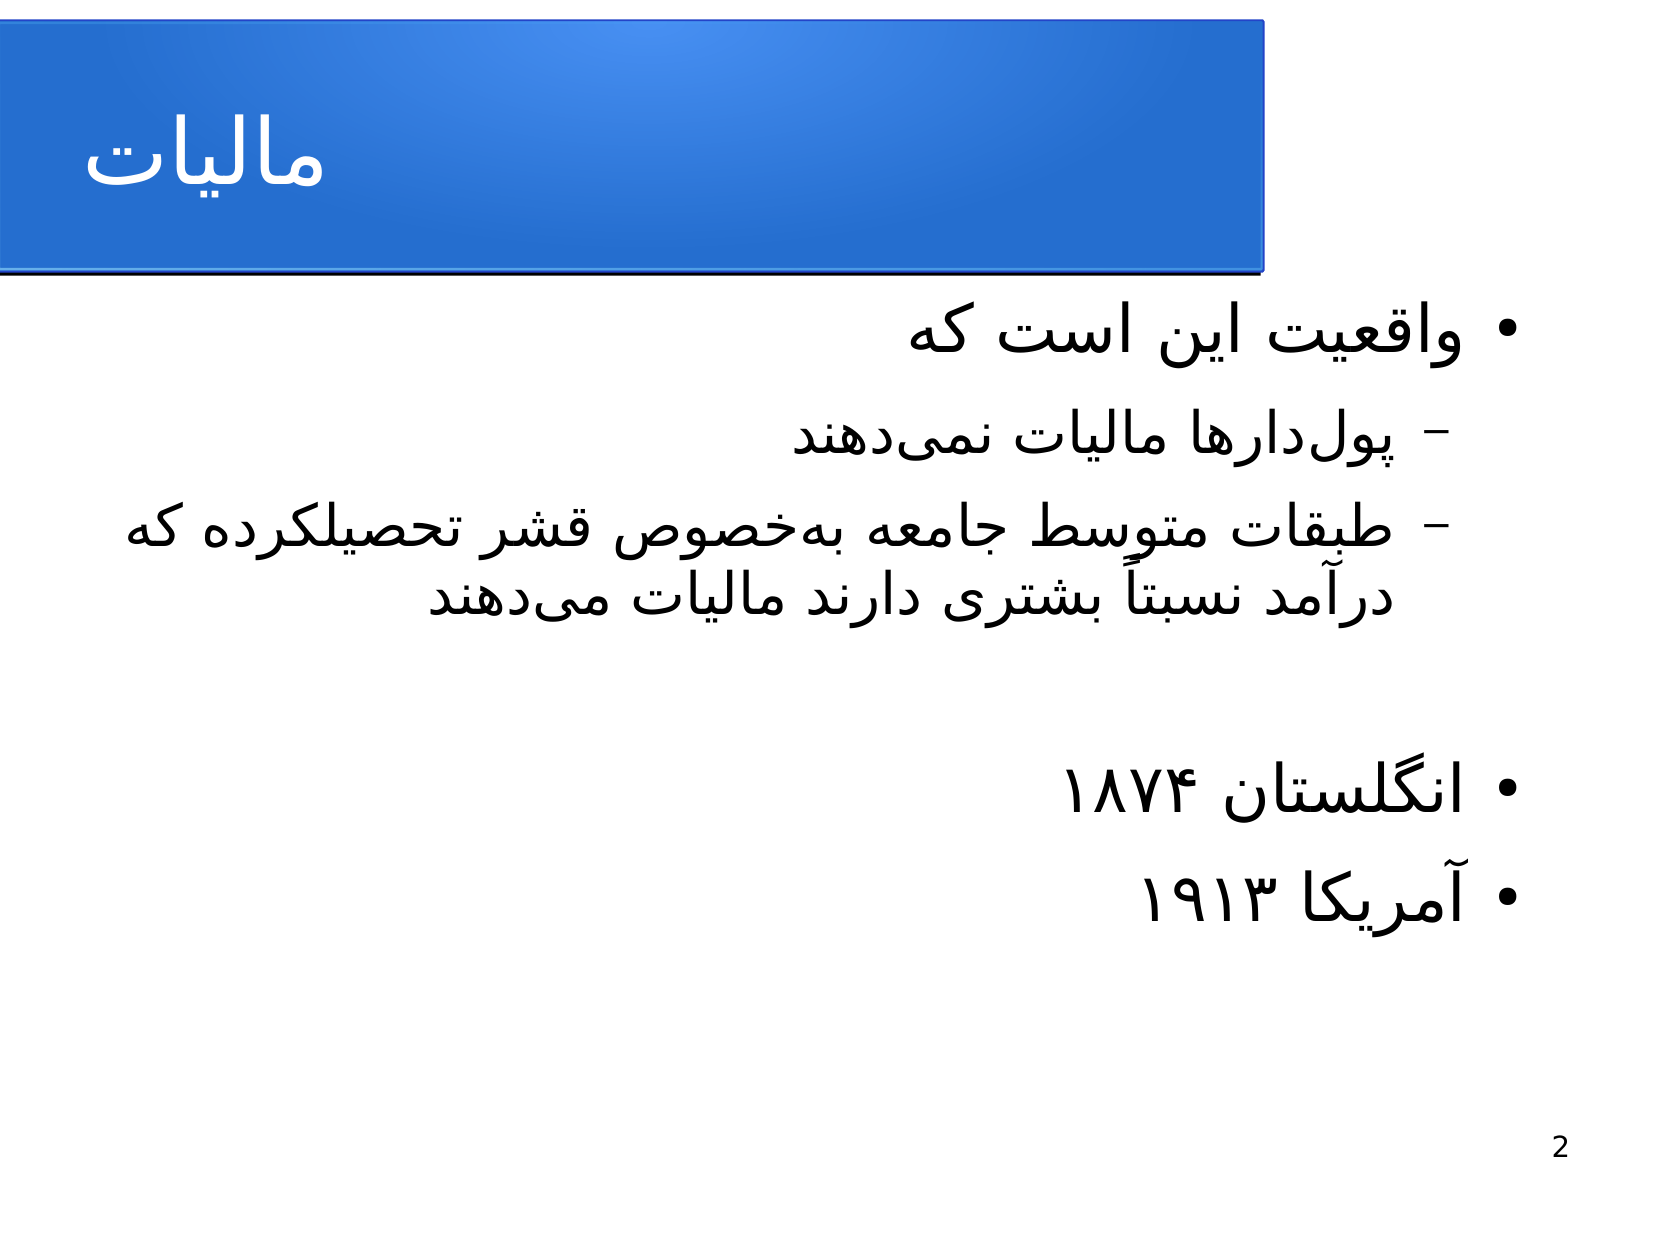

# مالیات
واقعیت این است که
پول‌دارها مالیات نمی‌دهند
طبقات متوسط جامعه به‌خصوص قشر تحصیلکرده که درآمد نسبتاً بشتری دارند مالیات می‌دهند
انگلستان ۱۸۷۴
آمریکا ۱۹۱۳
2